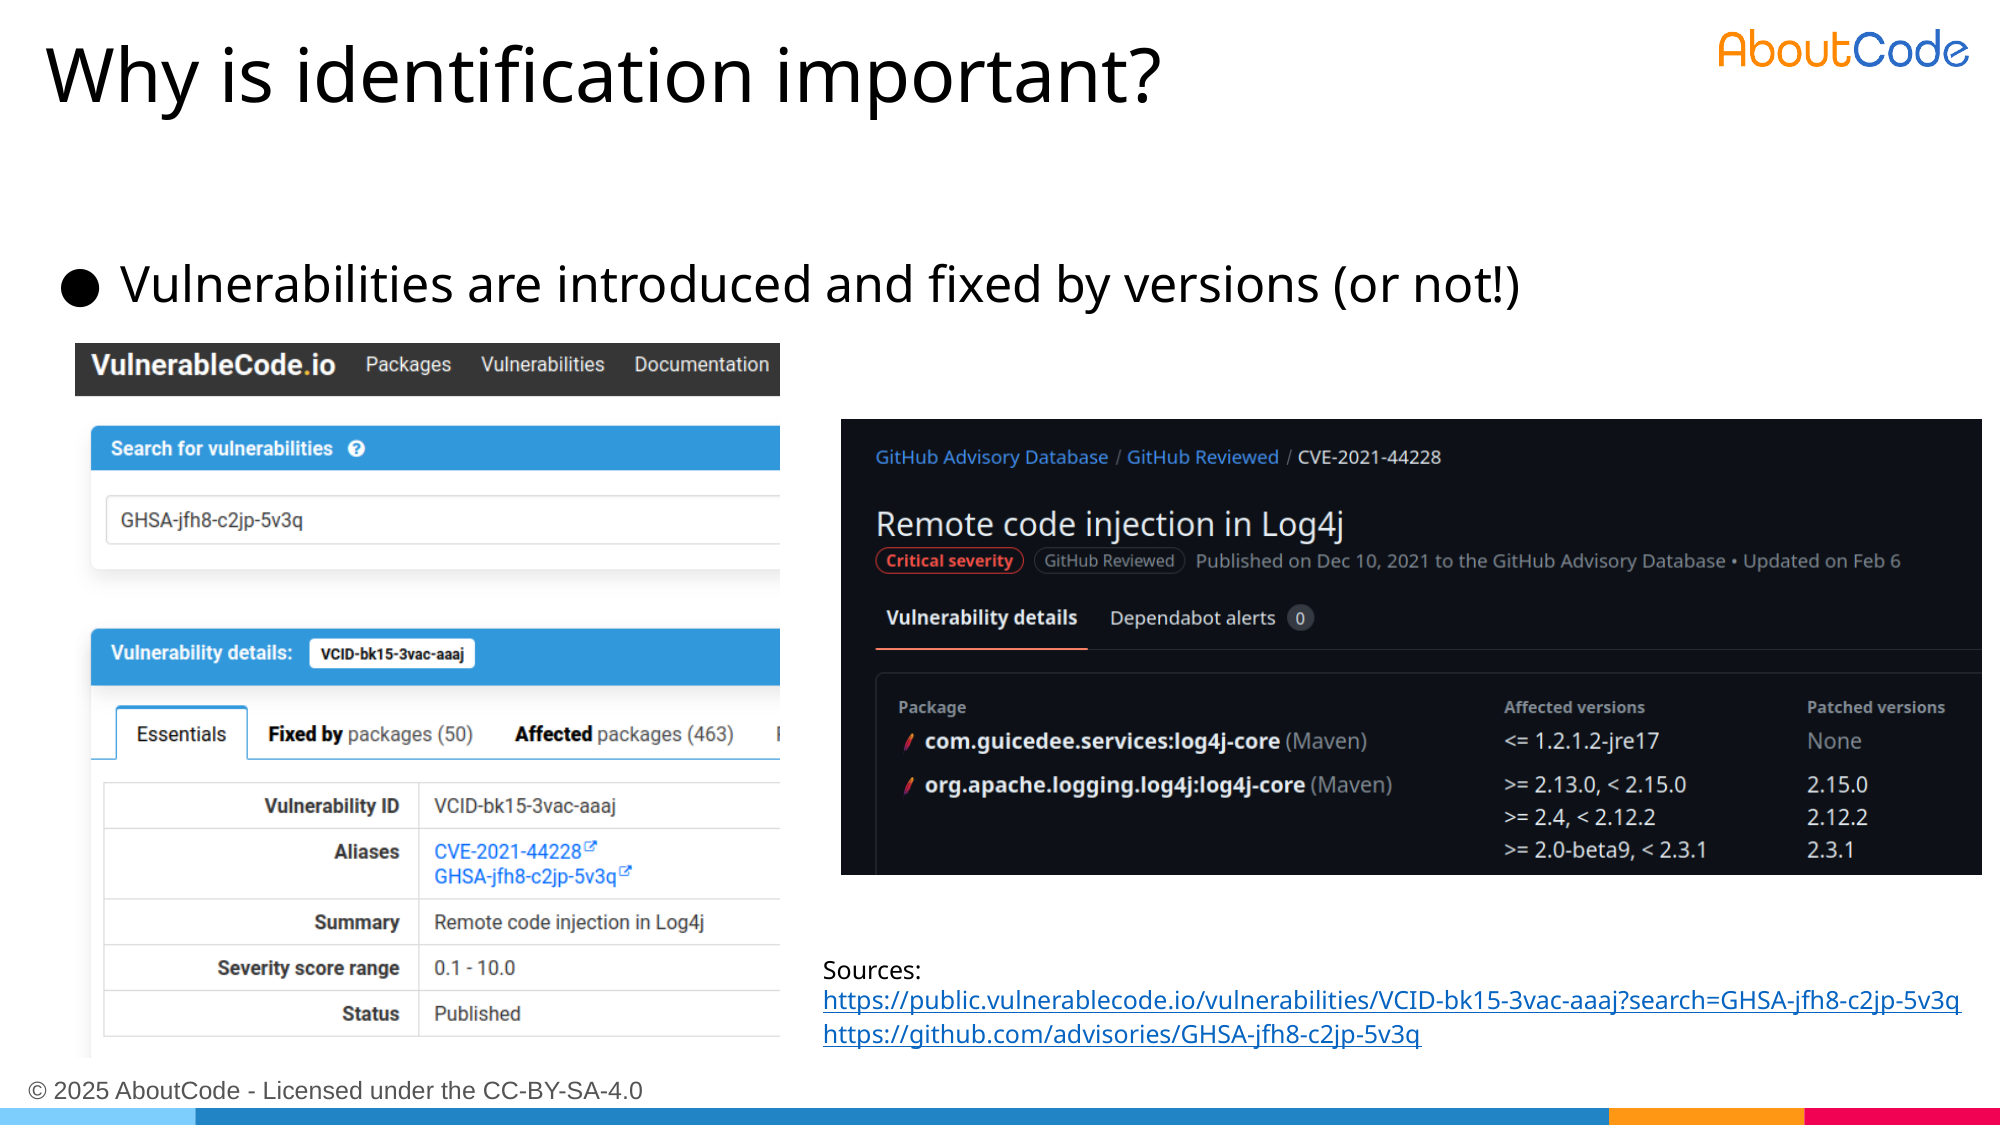

# Why is identification important?
Vulnerabilities are introduced and fixed by versions (or not!)
Sources:
https://public.vulnerablecode.io/vulnerabilities/VCID-bk15-3vac-aaaj?search=GHSA-jfh8-c2jp-5v3q
https://github.com/advisories/GHSA-jfh8-c2jp-5v3q